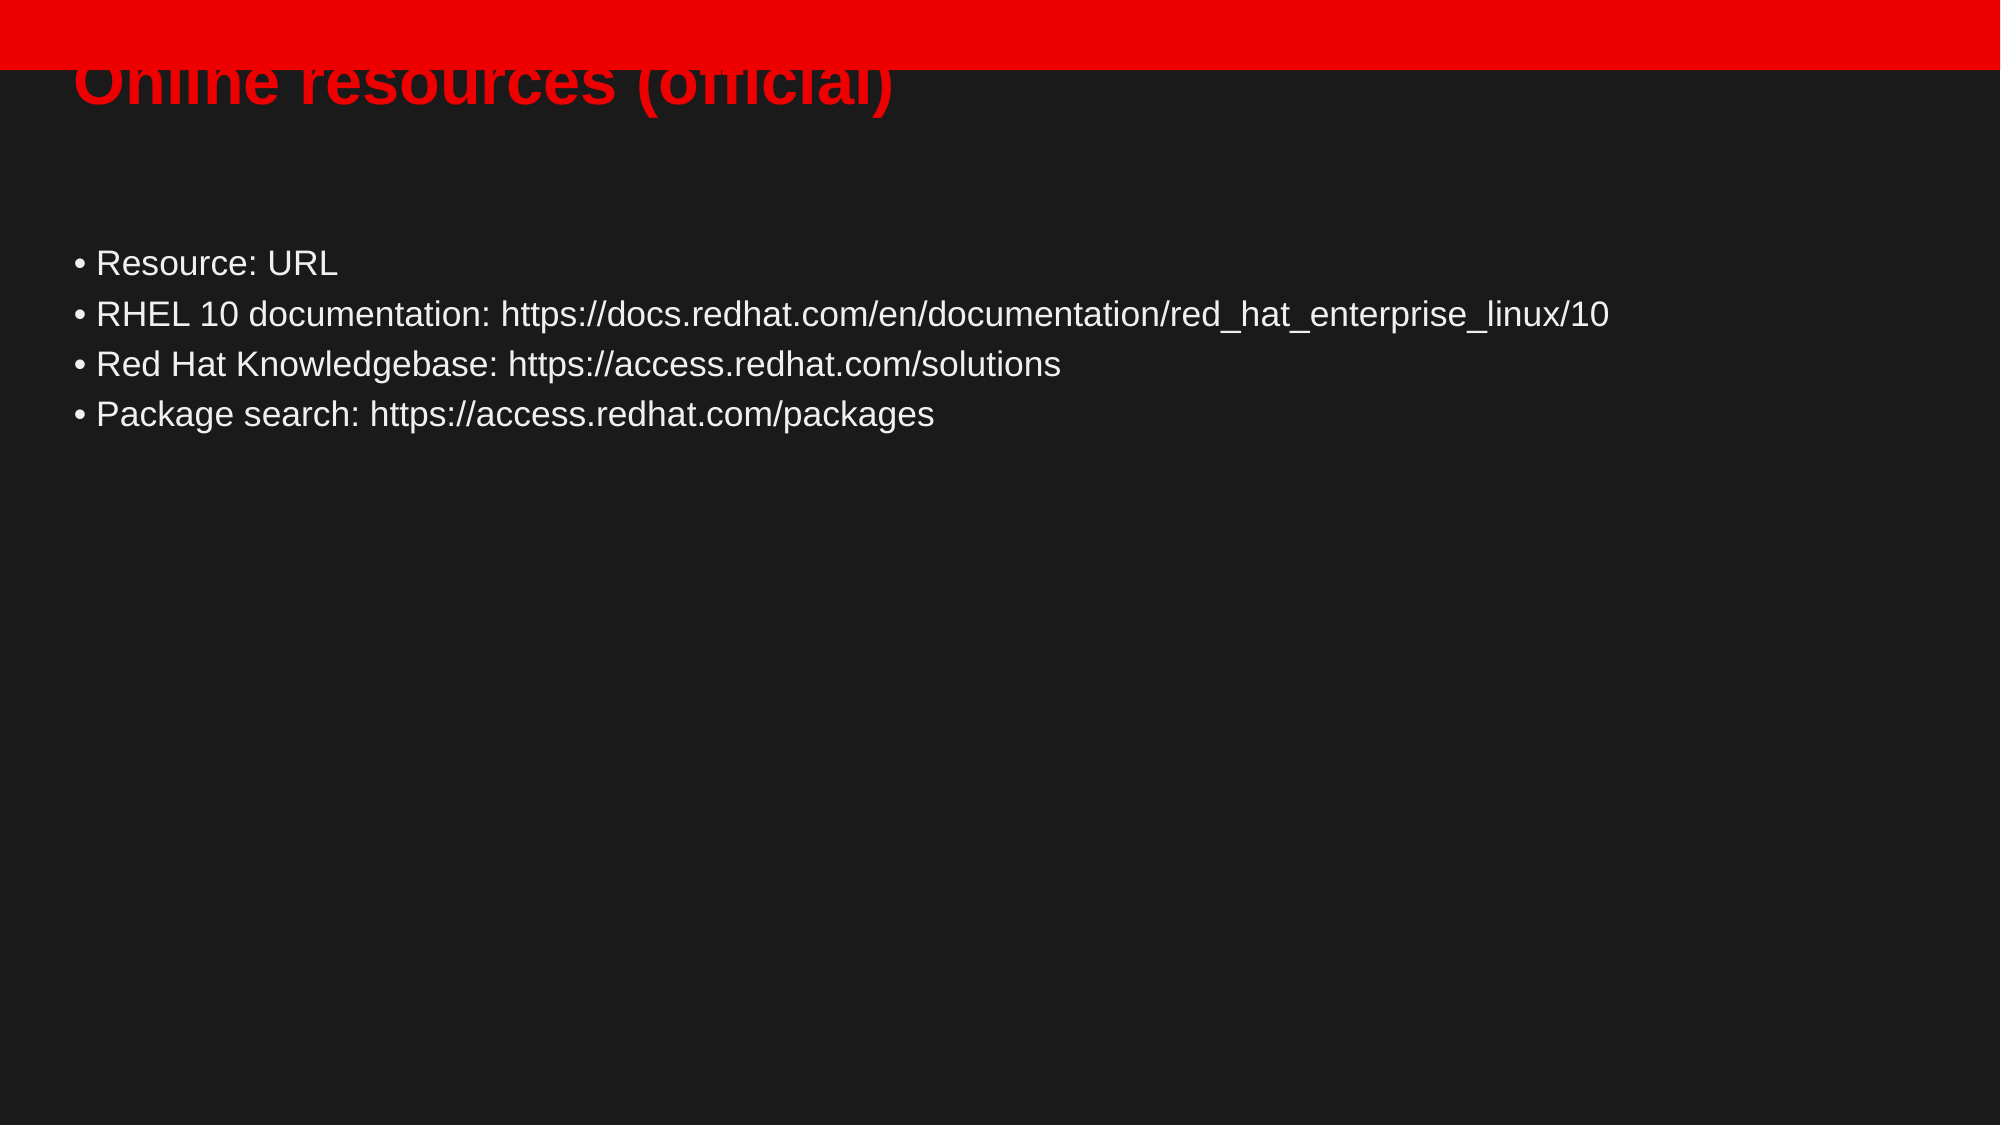

Online resources (official)
• Resource: URL
• RHEL 10 documentation: https://docs.redhat.com/en/documentation/red_hat_enterprise_linux/10
• Red Hat Knowledgebase: https://access.redhat.com/solutions
• Package search: https://access.redhat.com/packages